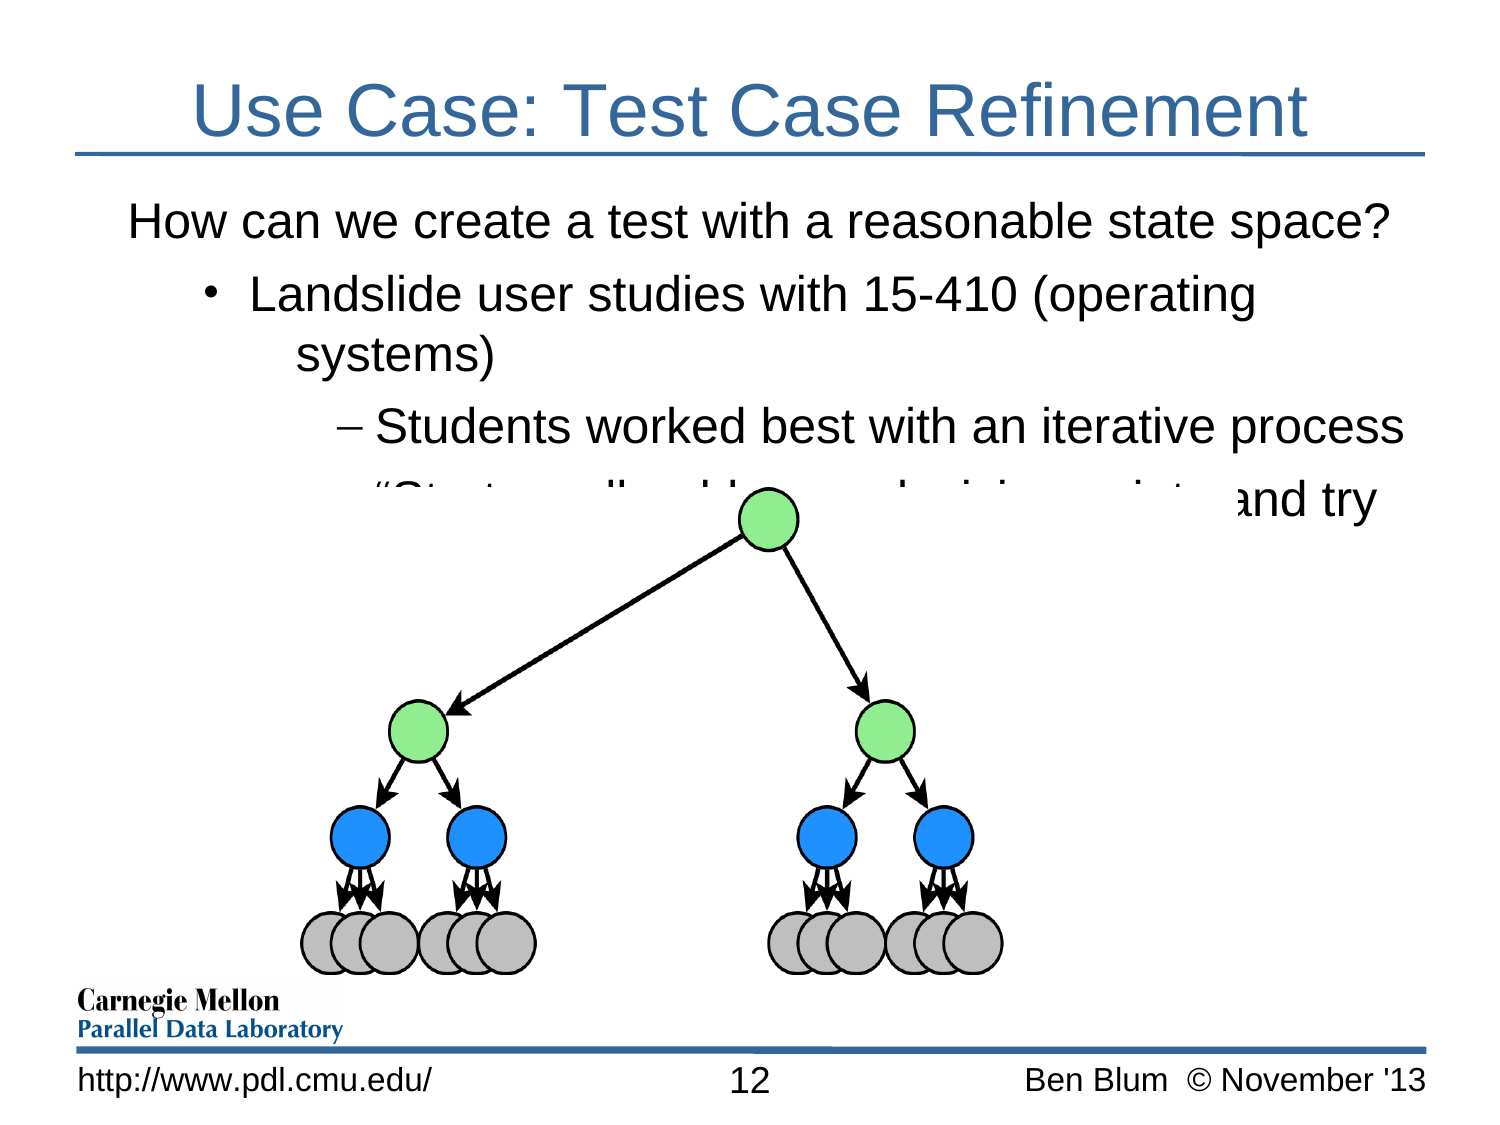

# Use Case: Test Case Refinement
How can we create a test with a reasonable state space?
Landslide user studies with 15-410 (operating systems)
Students worked best with an iterative process
“Start small, add more decision points and try again”
12